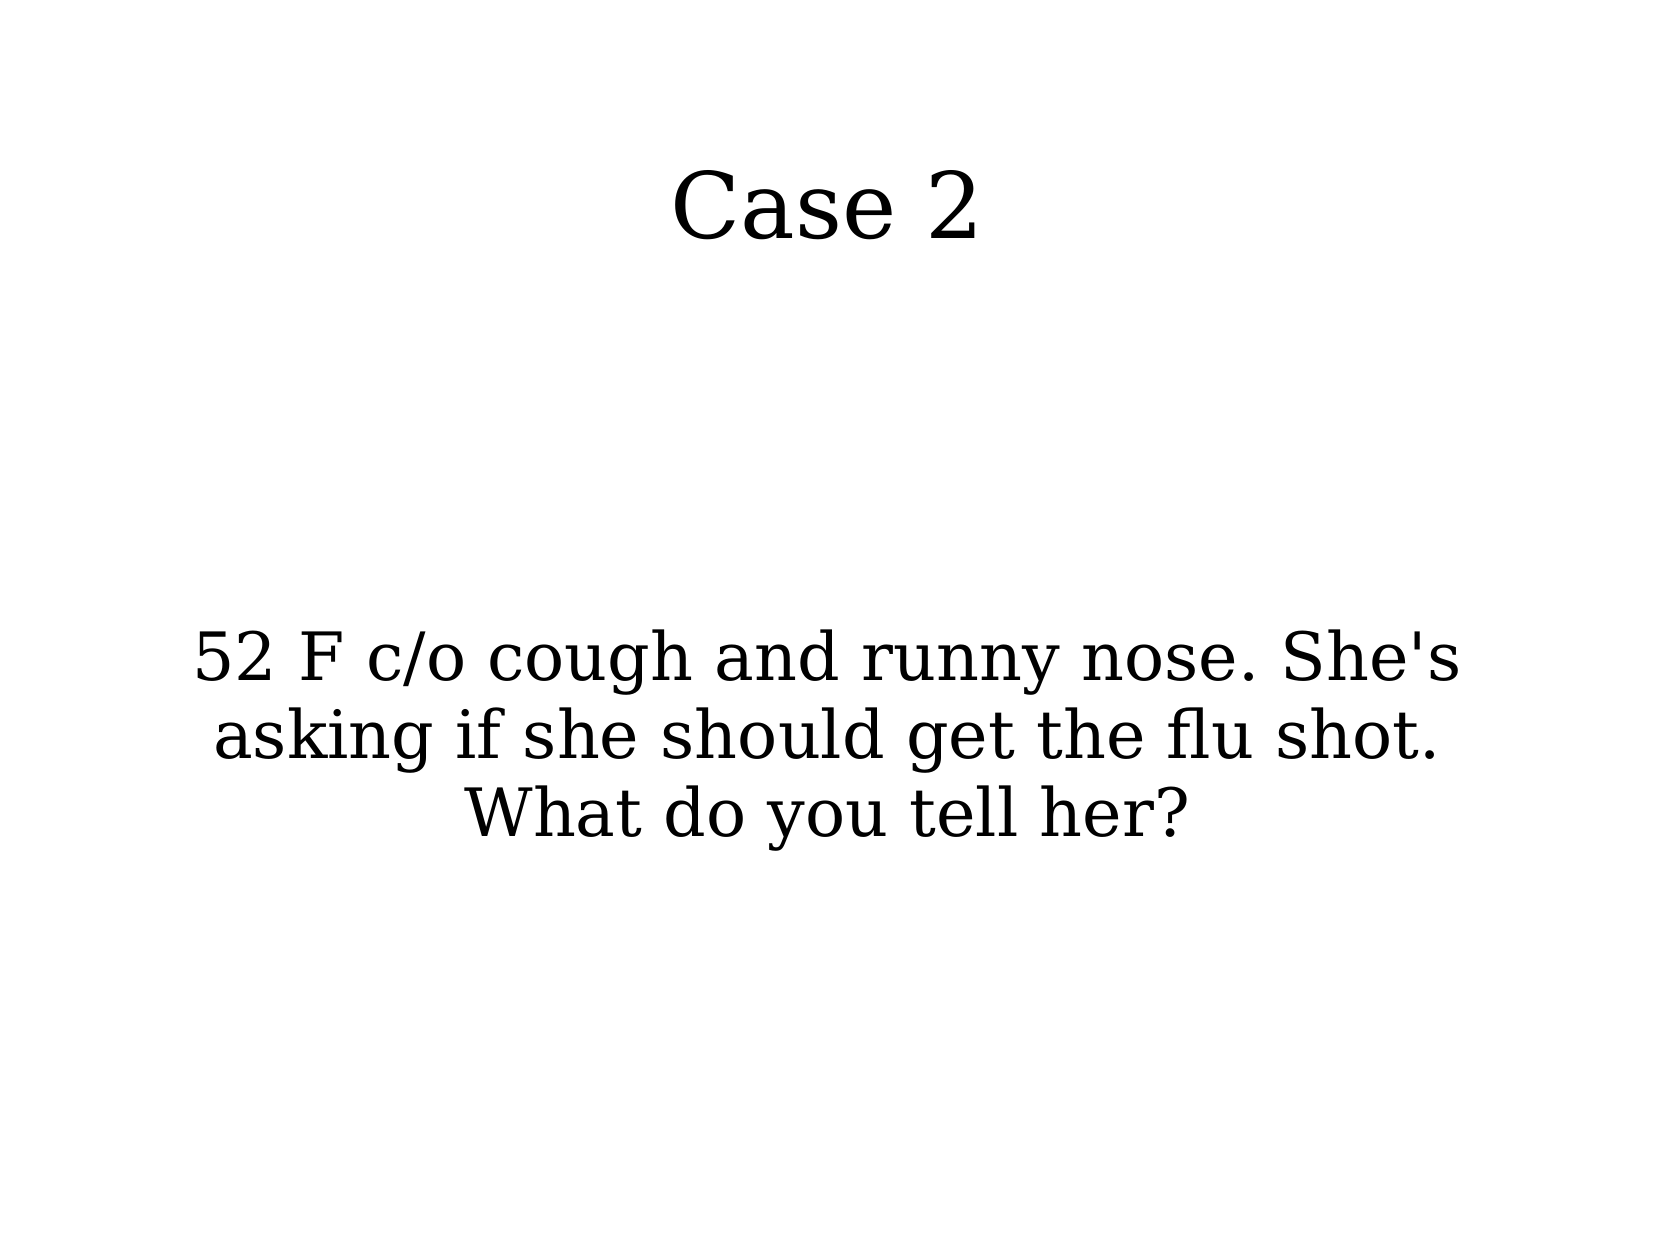

# Case 2
52 F c/o cough and runny nose. She's asking if she should get the flu shot. What do you tell her?